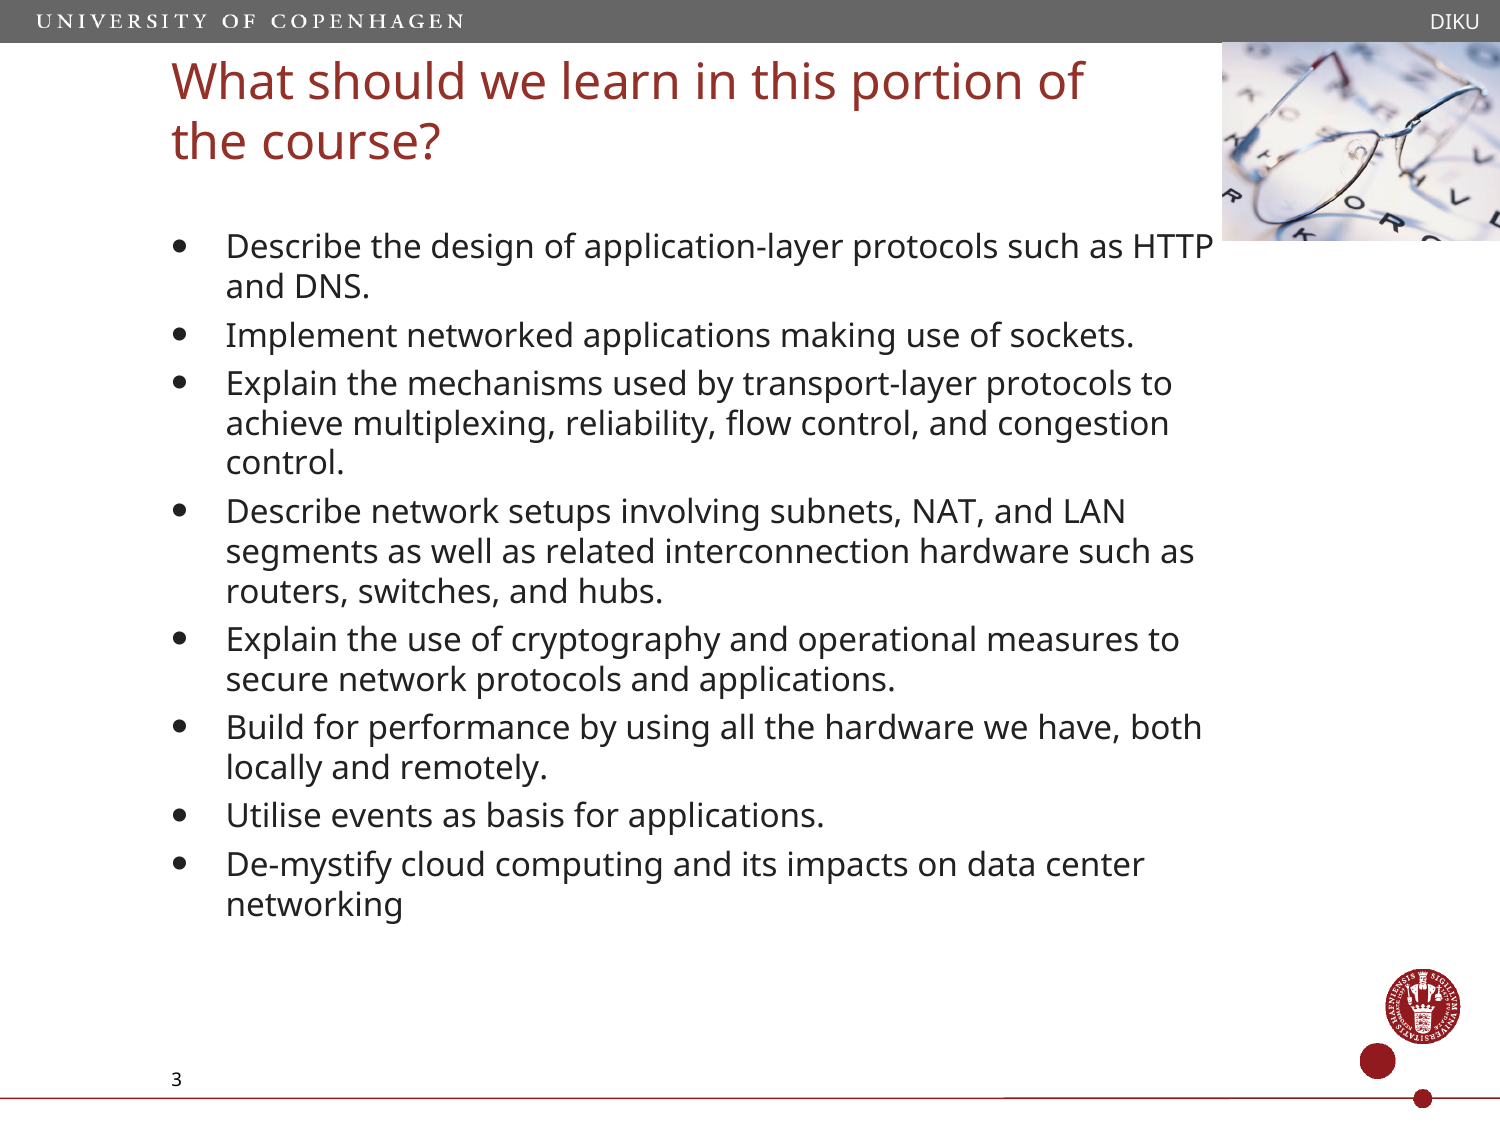

DIKU
What should we learn in this portion of
the course?
Describe the design of application-layer protocols such as HTTP and DNS.
Implement networked applications making use of sockets.
Explain the mechanisms used by transport-layer protocols to achieve multiplexing, reliability, flow control, and congestion control.
Describe network setups involving subnets, NAT, and LAN segments as well as related interconnection hardware such as routers, switches, and hubs.
Explain the use of cryptography and operational measures to secure network protocols and applications.
Build for performance by using all the hardware we have, both locally and remotely.
Utilise events as basis for applications.
De-mystify cloud computing and its impacts on data center networking